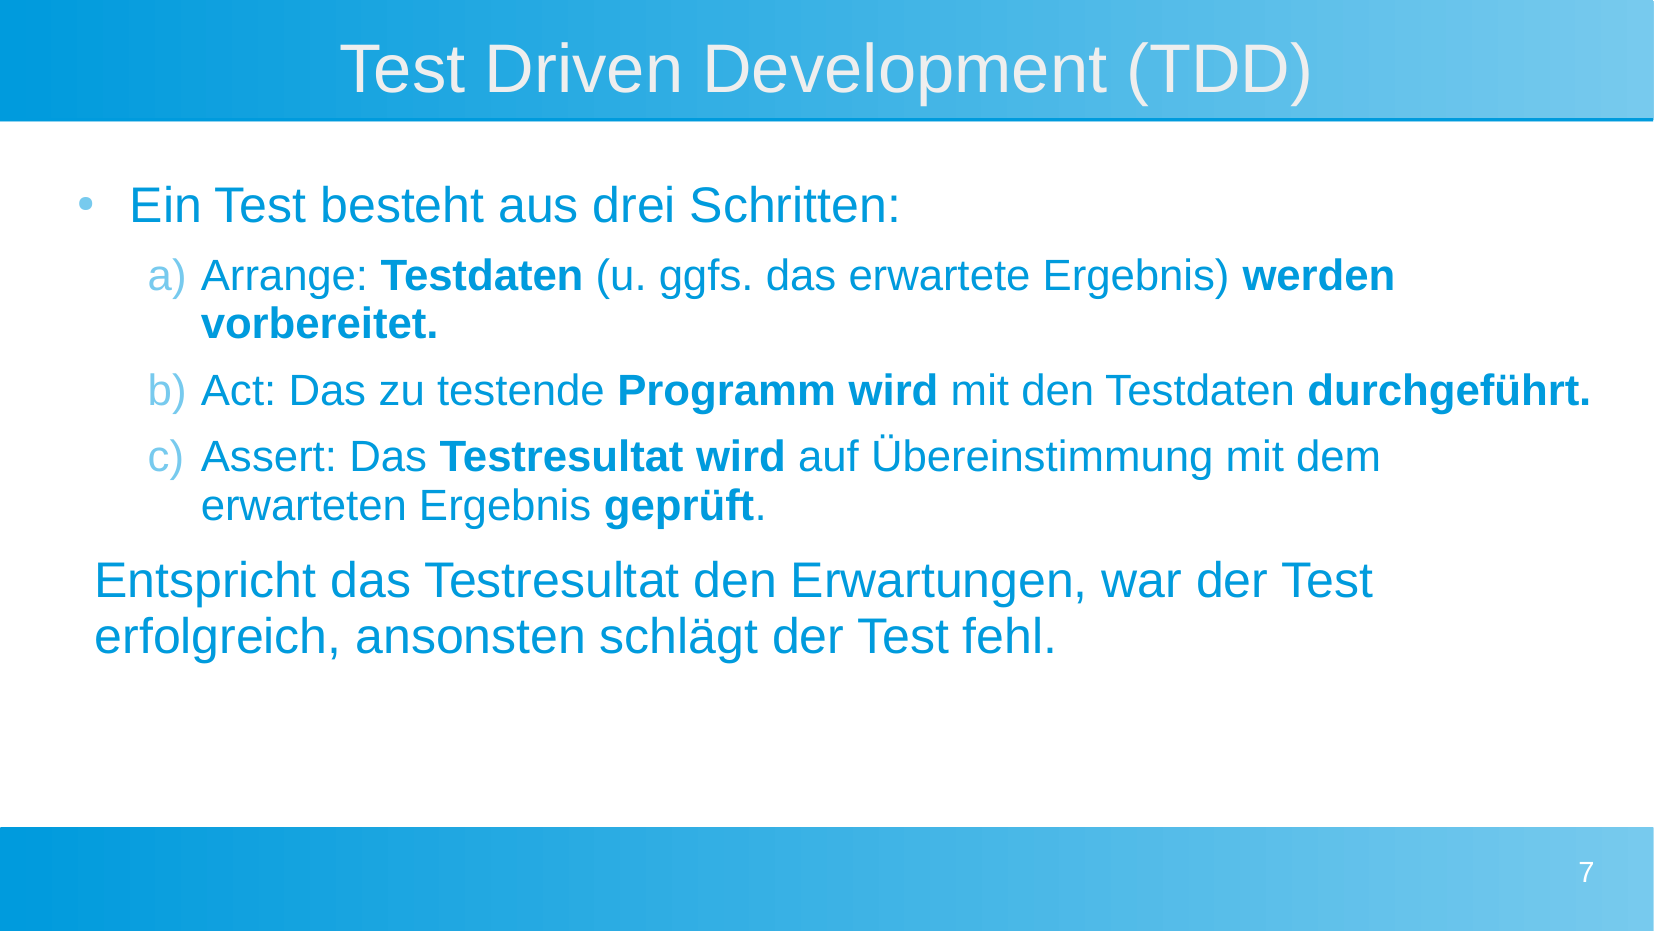

# Test Driven Development (TDD)
Ein Test besteht aus drei Schritten:
Arrange: Testdaten (u. ggfs. das erwartete Ergebnis) werden vorbereitet.
Act: Das zu testende Programm wird mit den Testdaten durchgeführt.
Assert: Das Testresultat wird auf Übereinstimmung mit dem erwarteten Ergebnis geprüft.
Entspricht das Testresultat den Erwartungen, war der Test erfolgreich, ansonsten schlägt der Test fehl.
7